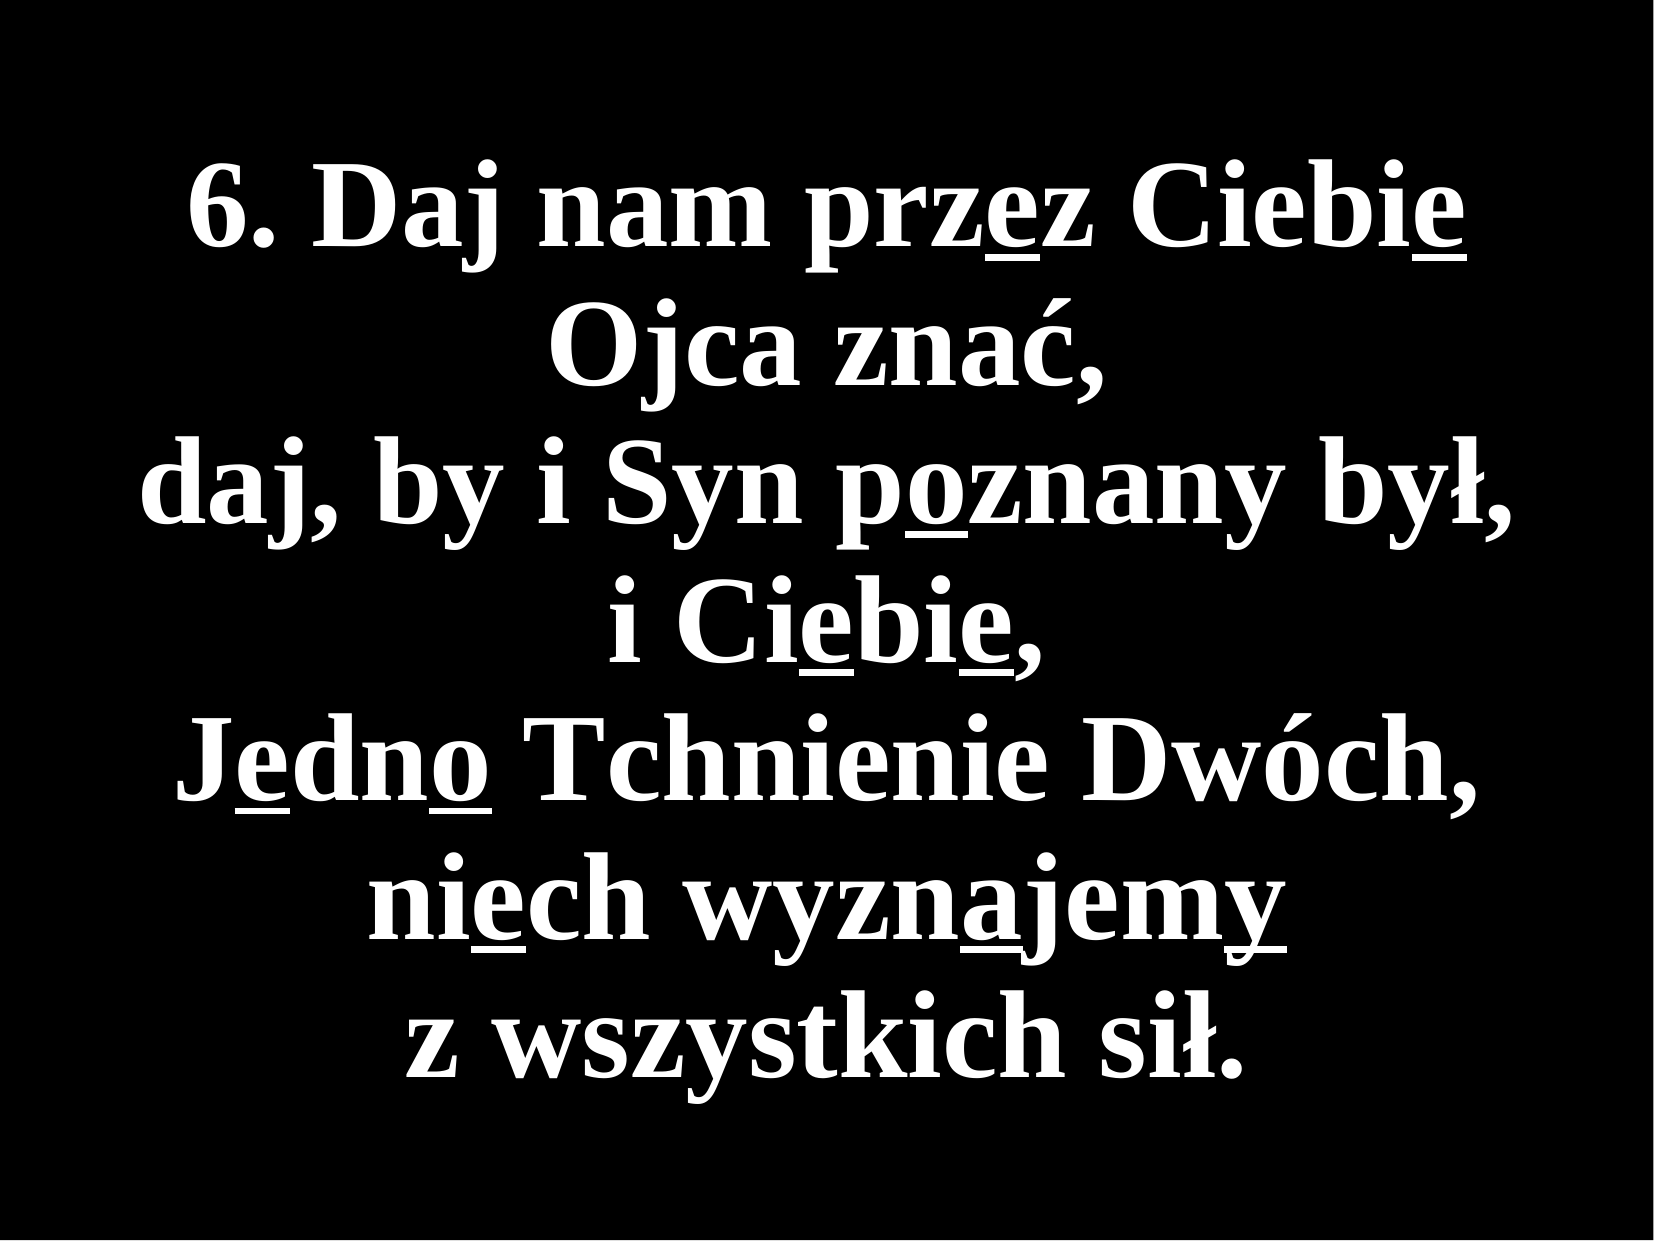

# 6. Daj nam przez Ciebie Ojca znać, daj, by i Syn poznany był, i Ciebie, Jedno Tchnienie Dwóch, niech wyznajemy z wszystkich sił.